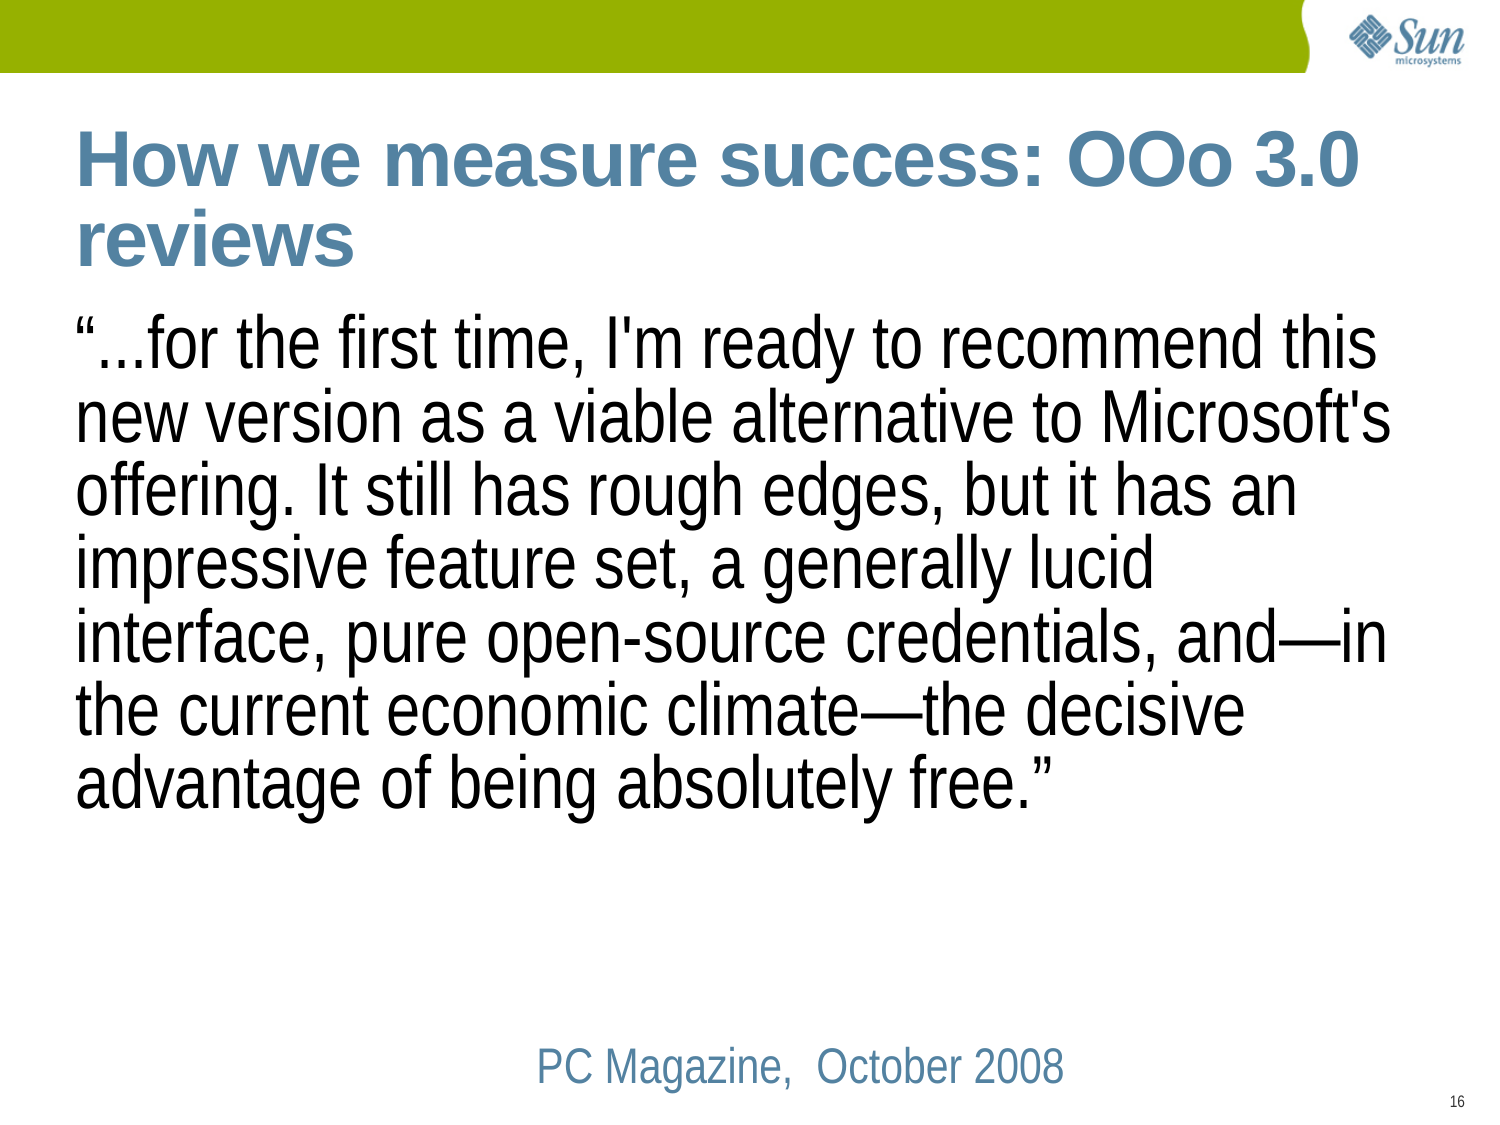

# How we measure success: OOo 3.0 reviews
“...for the first time, I'm ready to recommend this new version as a viable alternative to Microsoft's offering. It still has rough edges, but it has an impressive feature set, a generally lucid interface, pure open-source credentials, and—in the current economic climate—the decisive advantage of being absolutely free.”
PC Magazine, October 2008